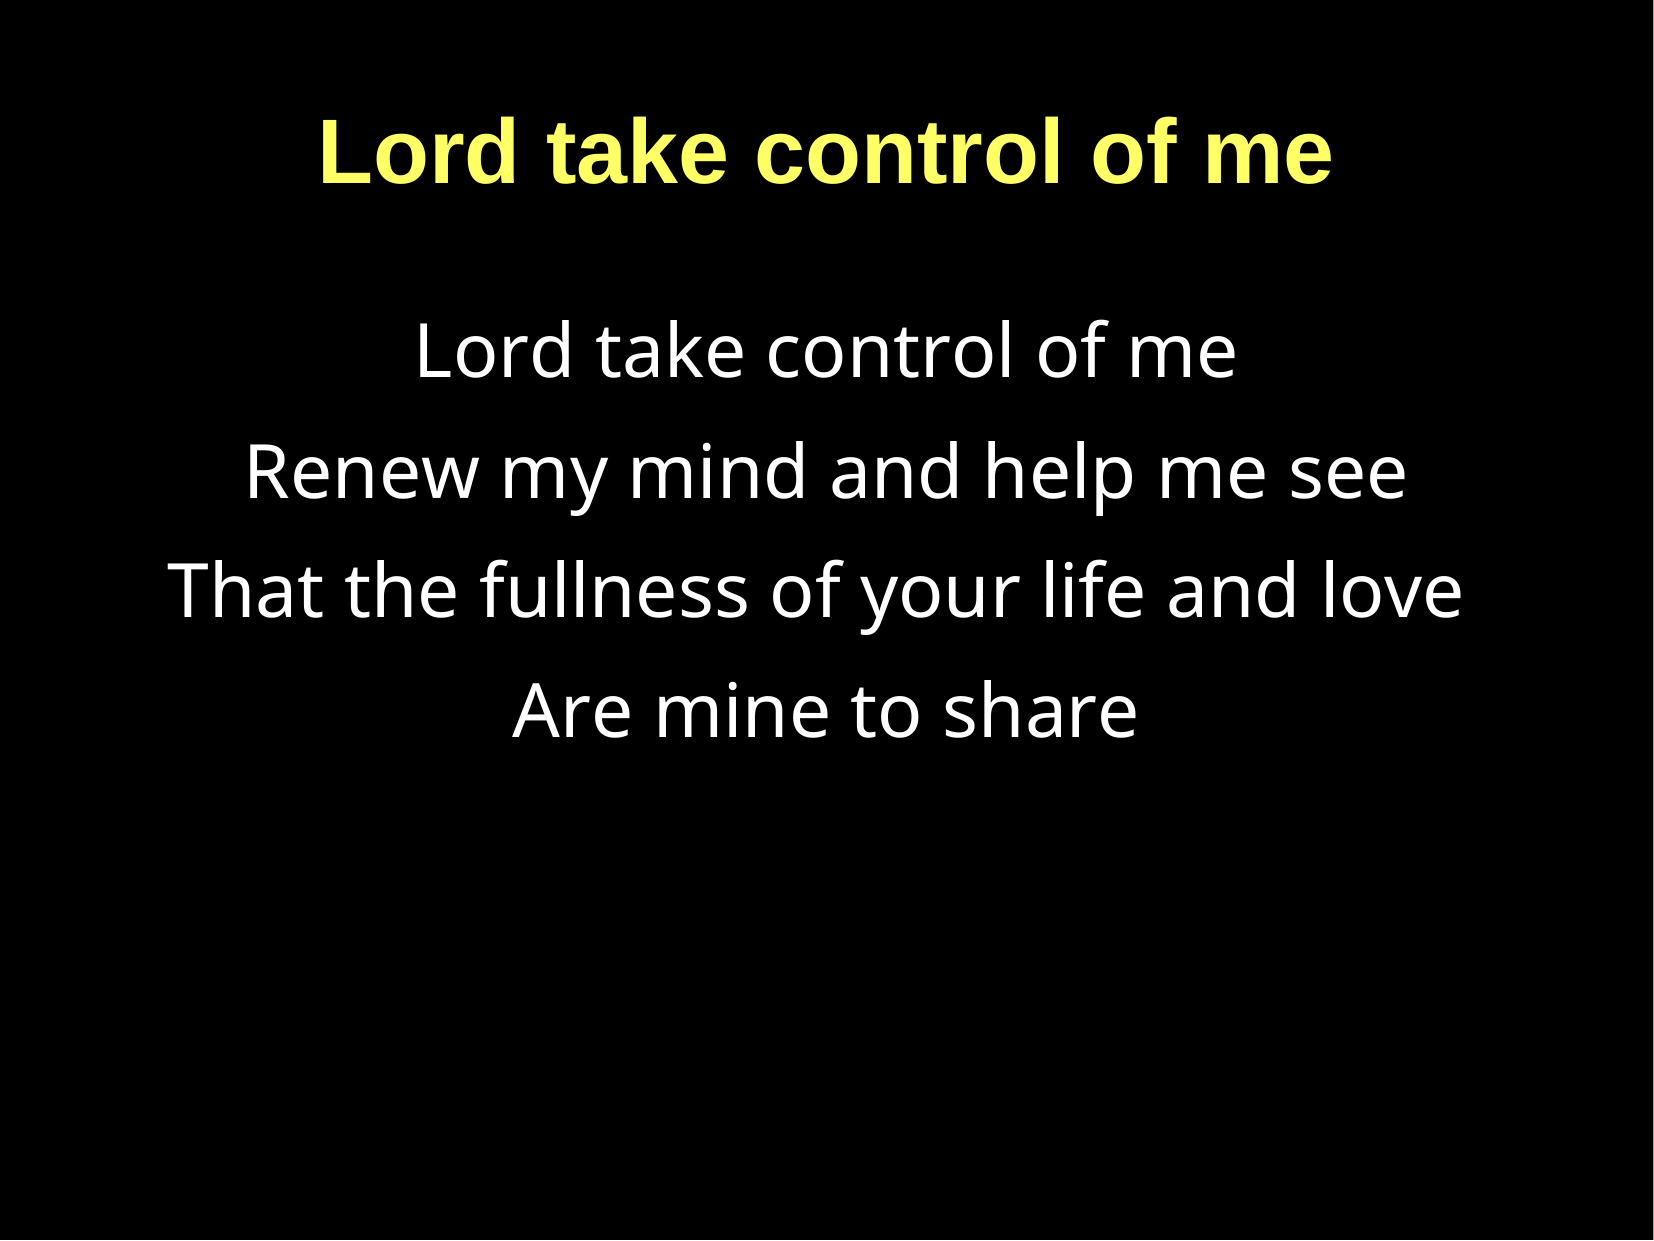

# Lord take control of me
Lord take control of me
Renew my mind and help me see
That the fullness of your life and love
Are mine to share